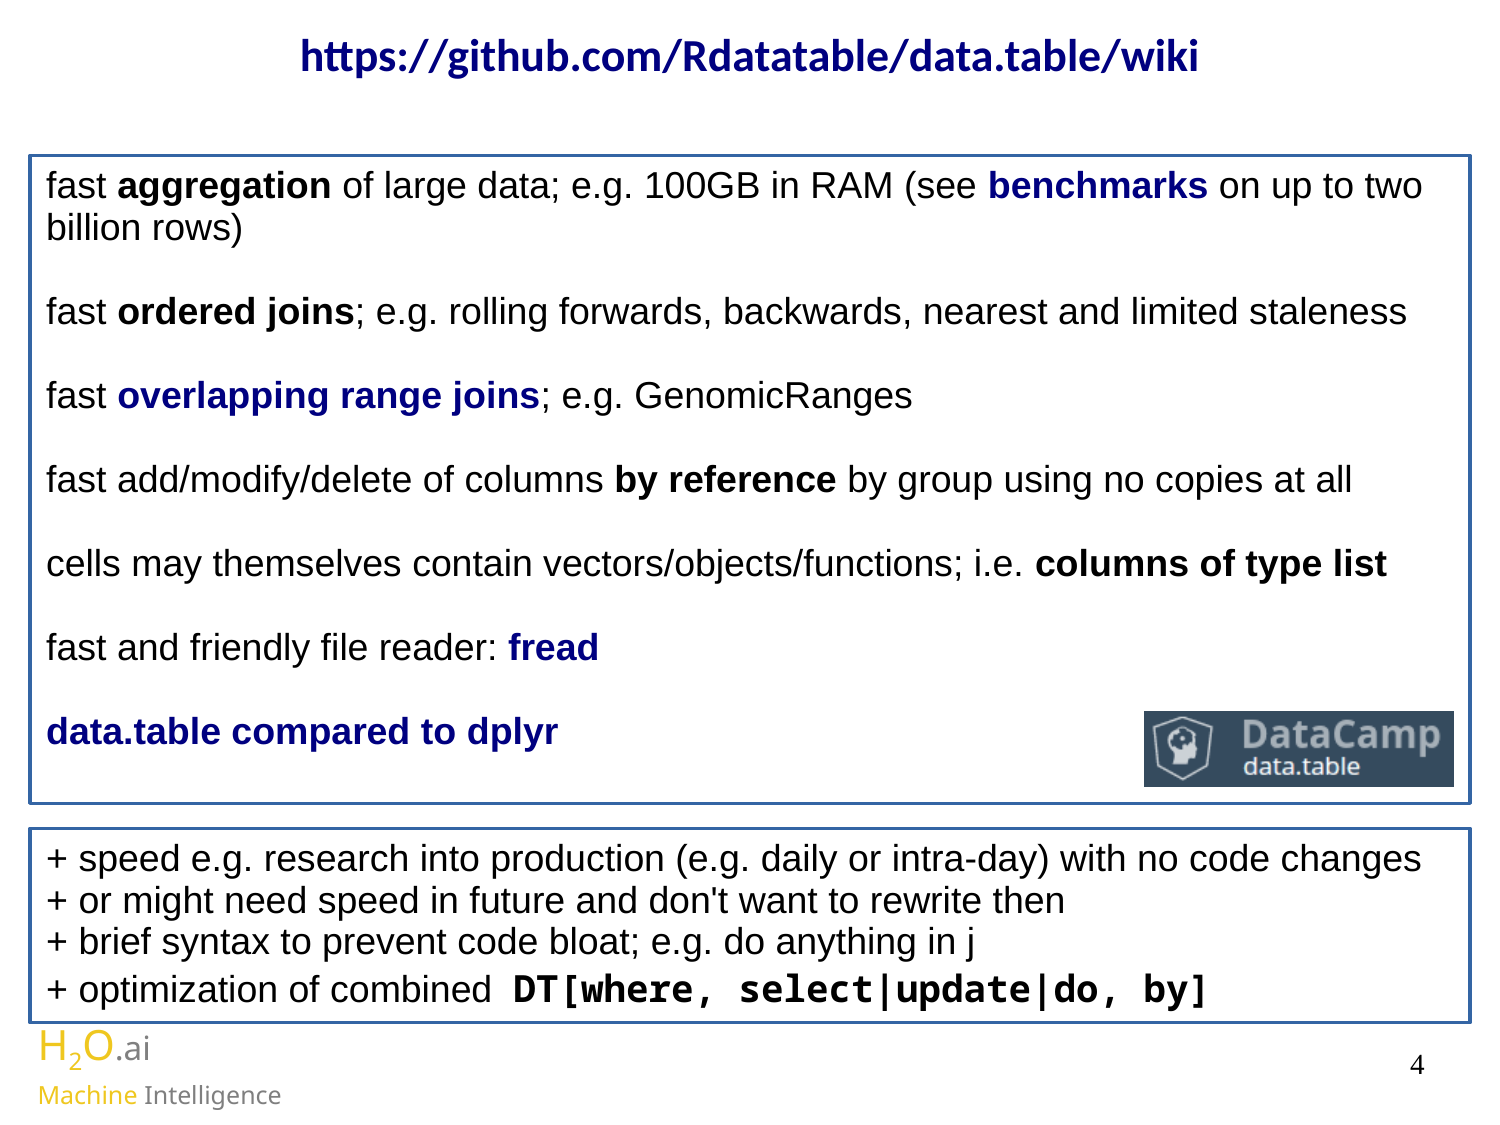

# https://github.com/Rdatatable/data.table/wiki
fast aggregation of large data; e.g. 100GB in RAM (see benchmarks on up to two billion rows)
fast ordered joins; e.g. rolling forwards, backwards, nearest and limited staleness
fast overlapping range joins; e.g. GenomicRanges
fast add/modify/delete of columns by reference by group using no copies at all
cells may themselves contain vectors/objects/functions; i.e. columns of type list
fast and friendly file reader: fread
data.table compared to dplyr
+ speed e.g. research into production (e.g. daily or intra-day) with no code changes
+ or might need speed in future and don't want to rewrite then
+ brief syntax to prevent code bloat; e.g. do anything in j
+ optimization of combined DT[where, select|update|do, by]
4